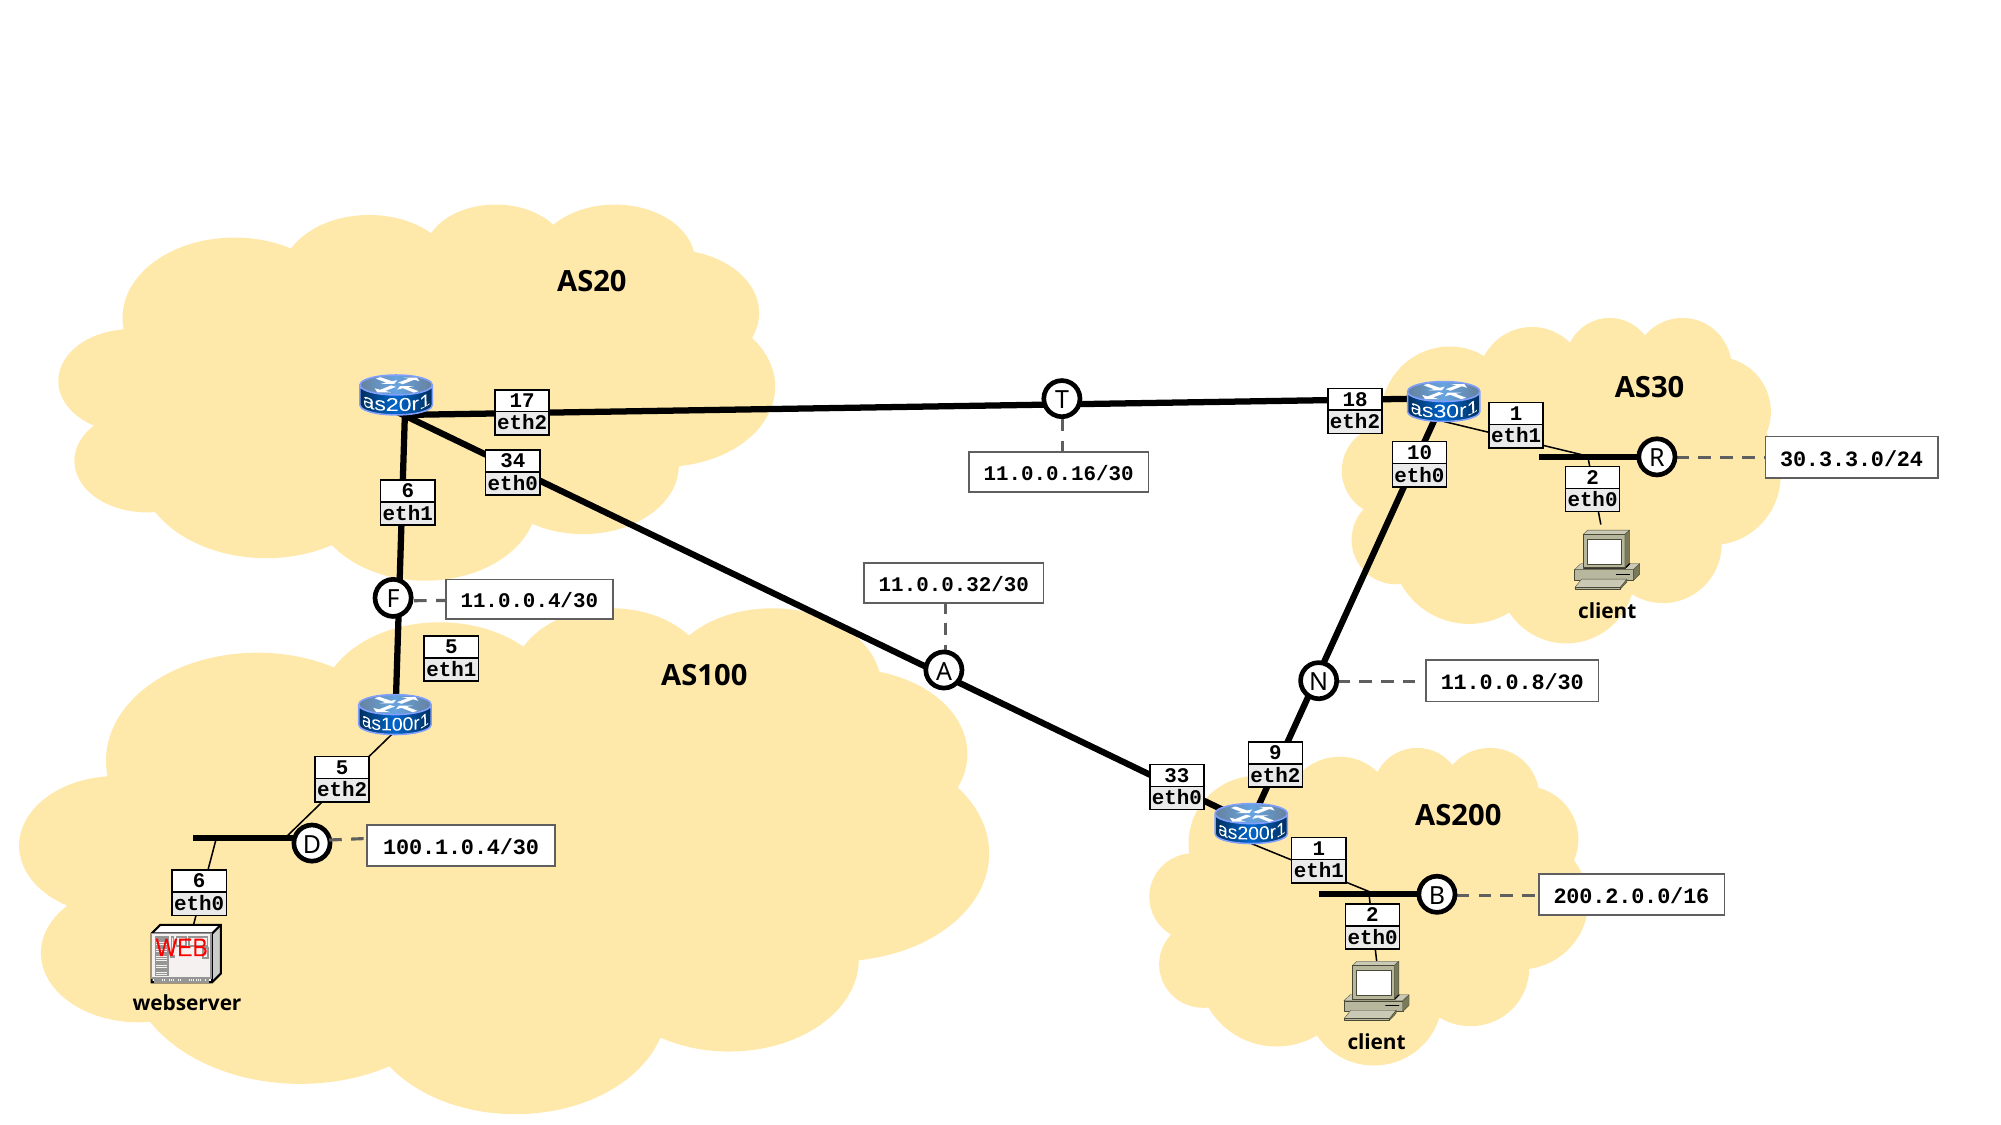

AS20
AS30
as20r1
T
as30r1
18
eth2
17
eth2
1
eth1
30.3.3.0/24
R
10
eth0
34
eth0
11.0.0.16/30
2
eth0
6
eth1
client
11.0.0.32/30
F
11.0.0.4/30
5
eth1
AS100
A
11.0.0.8/30
N
as100r1
9
eth2
5
eth2
33
eth0
AS200
as200r1
D
100.1.0.4/30
1
eth1
6
eth0
200.2.0.0/16
B
2
WEB
webserver
eth0
client